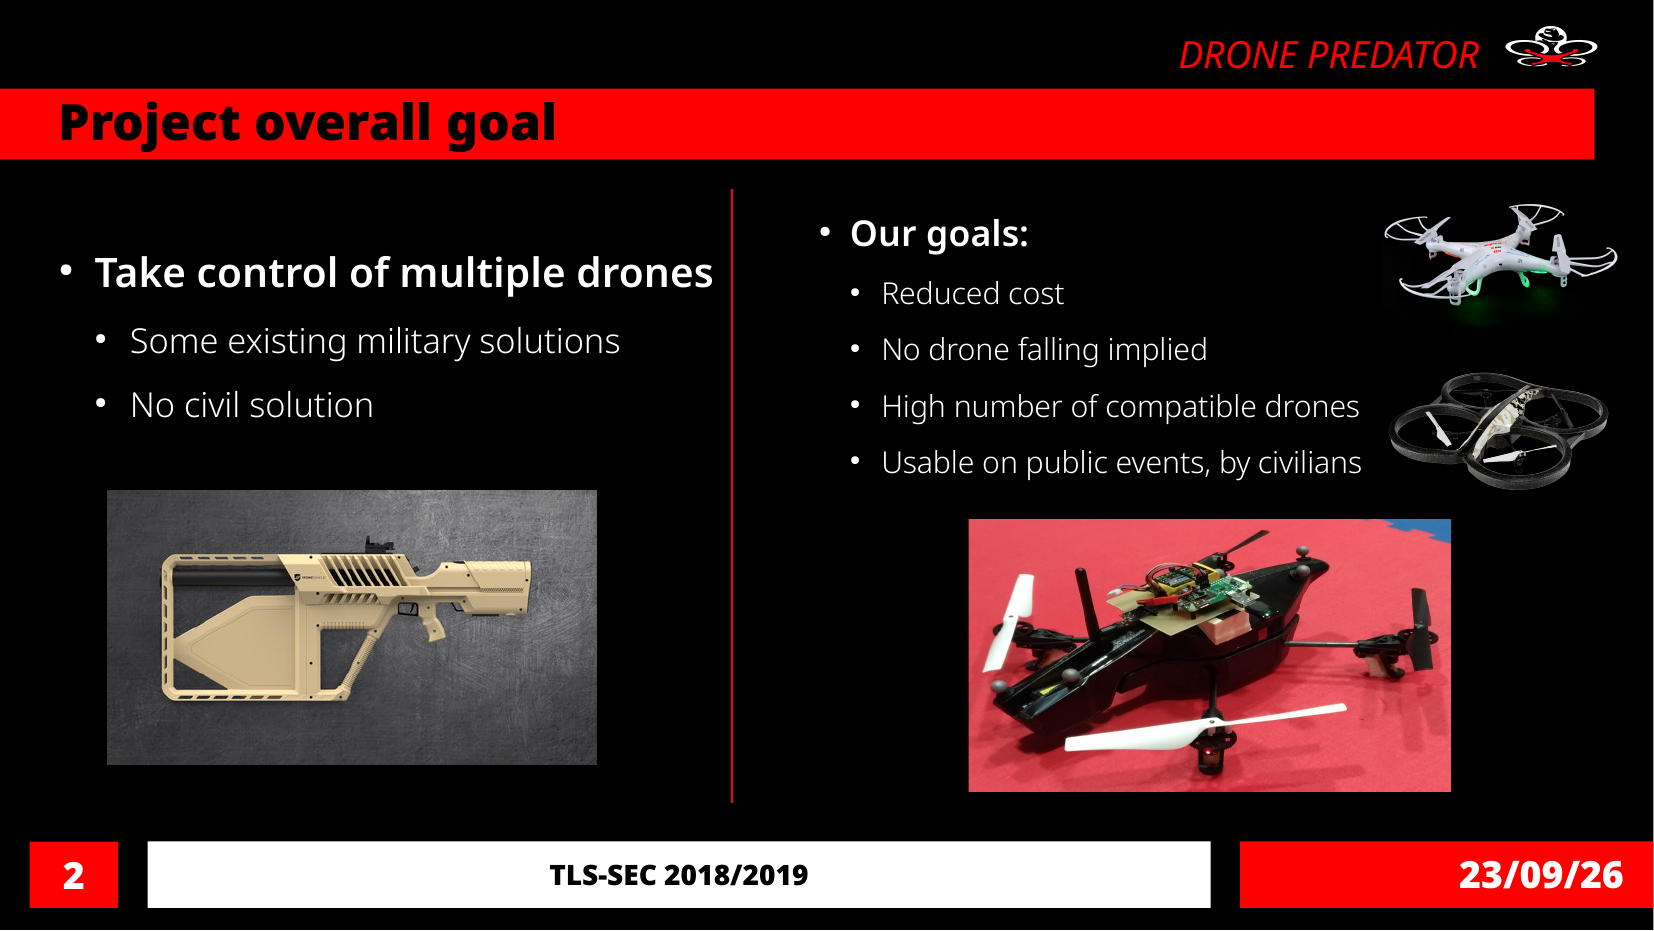

# Project overall goal
Our goals:
Reduced cost
No drone falling implied
High number of compatible drones
Usable on public events, by civilians
Take control of multiple drones
Some existing military solutions
No civil solution
2